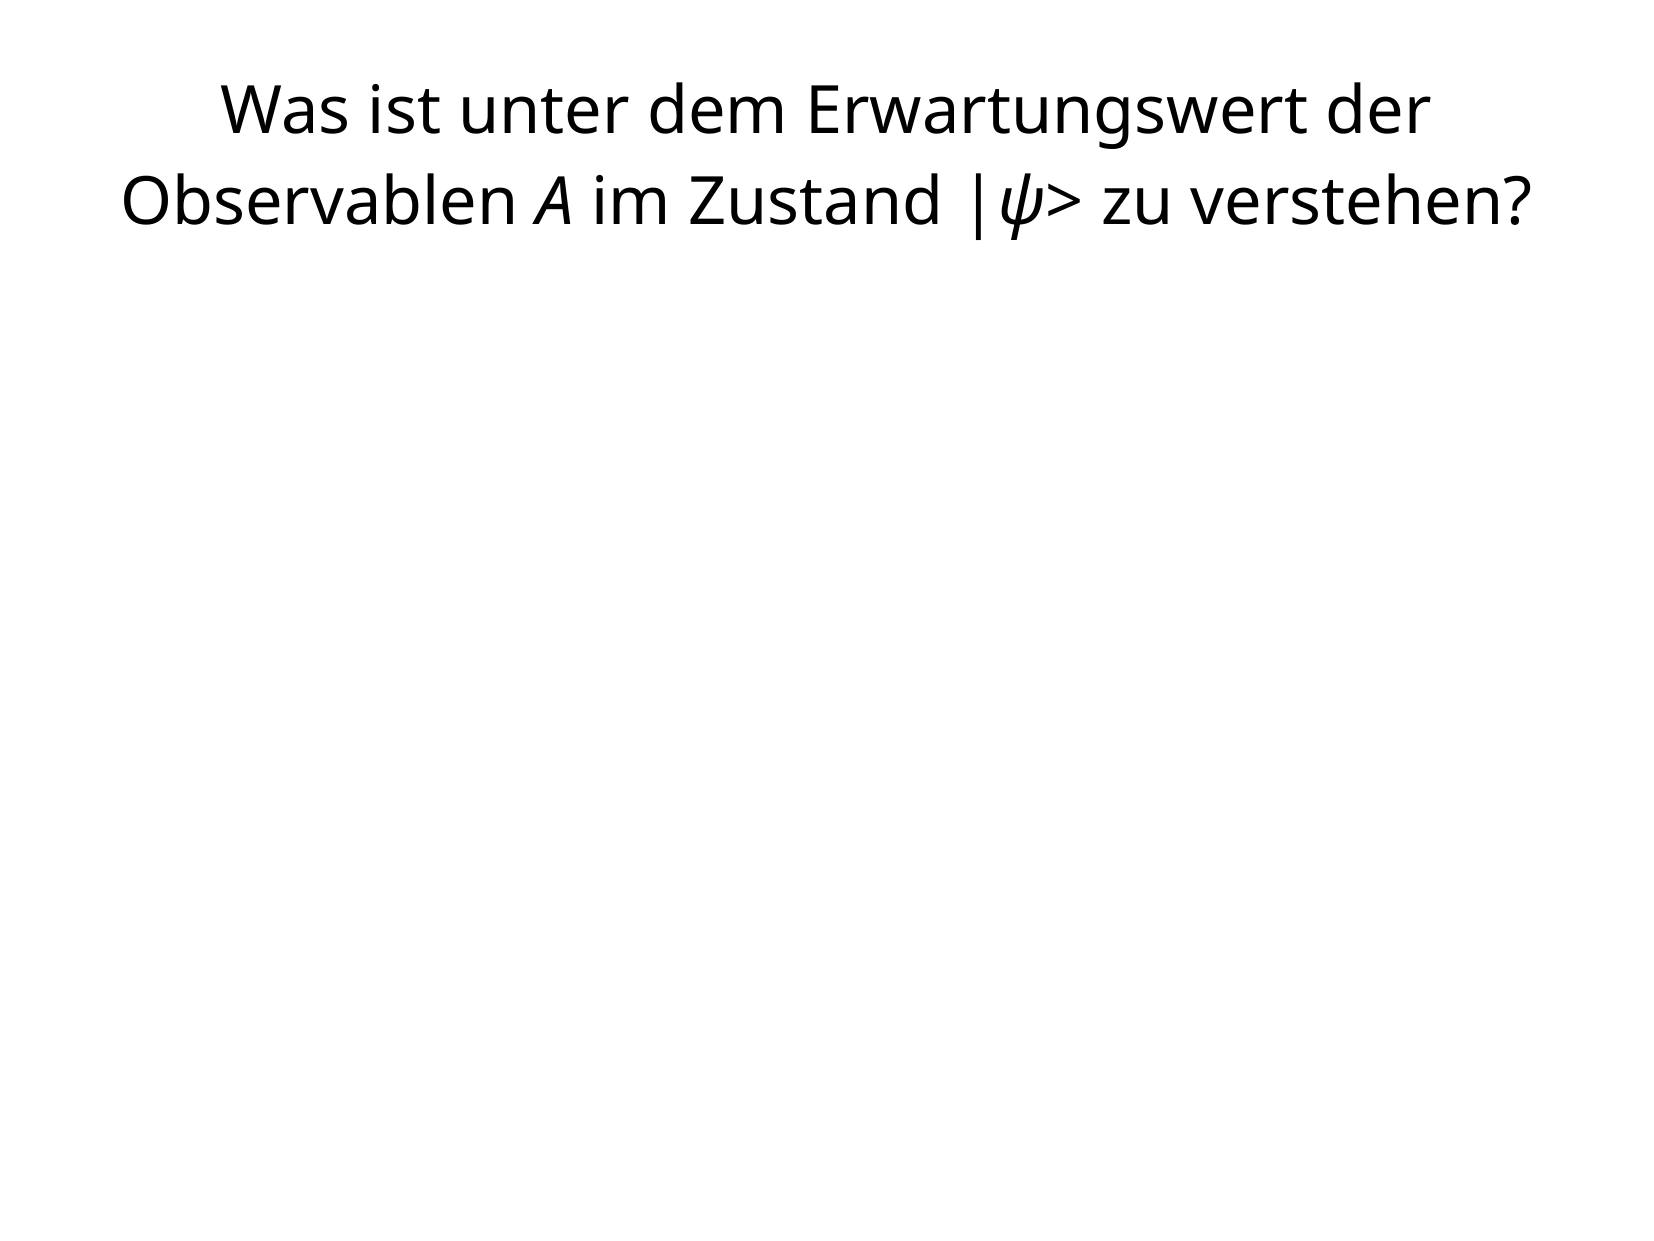

# Was ist unter dem Erwartungswert der Observablen A im Zustand |ψ> zu verstehen?